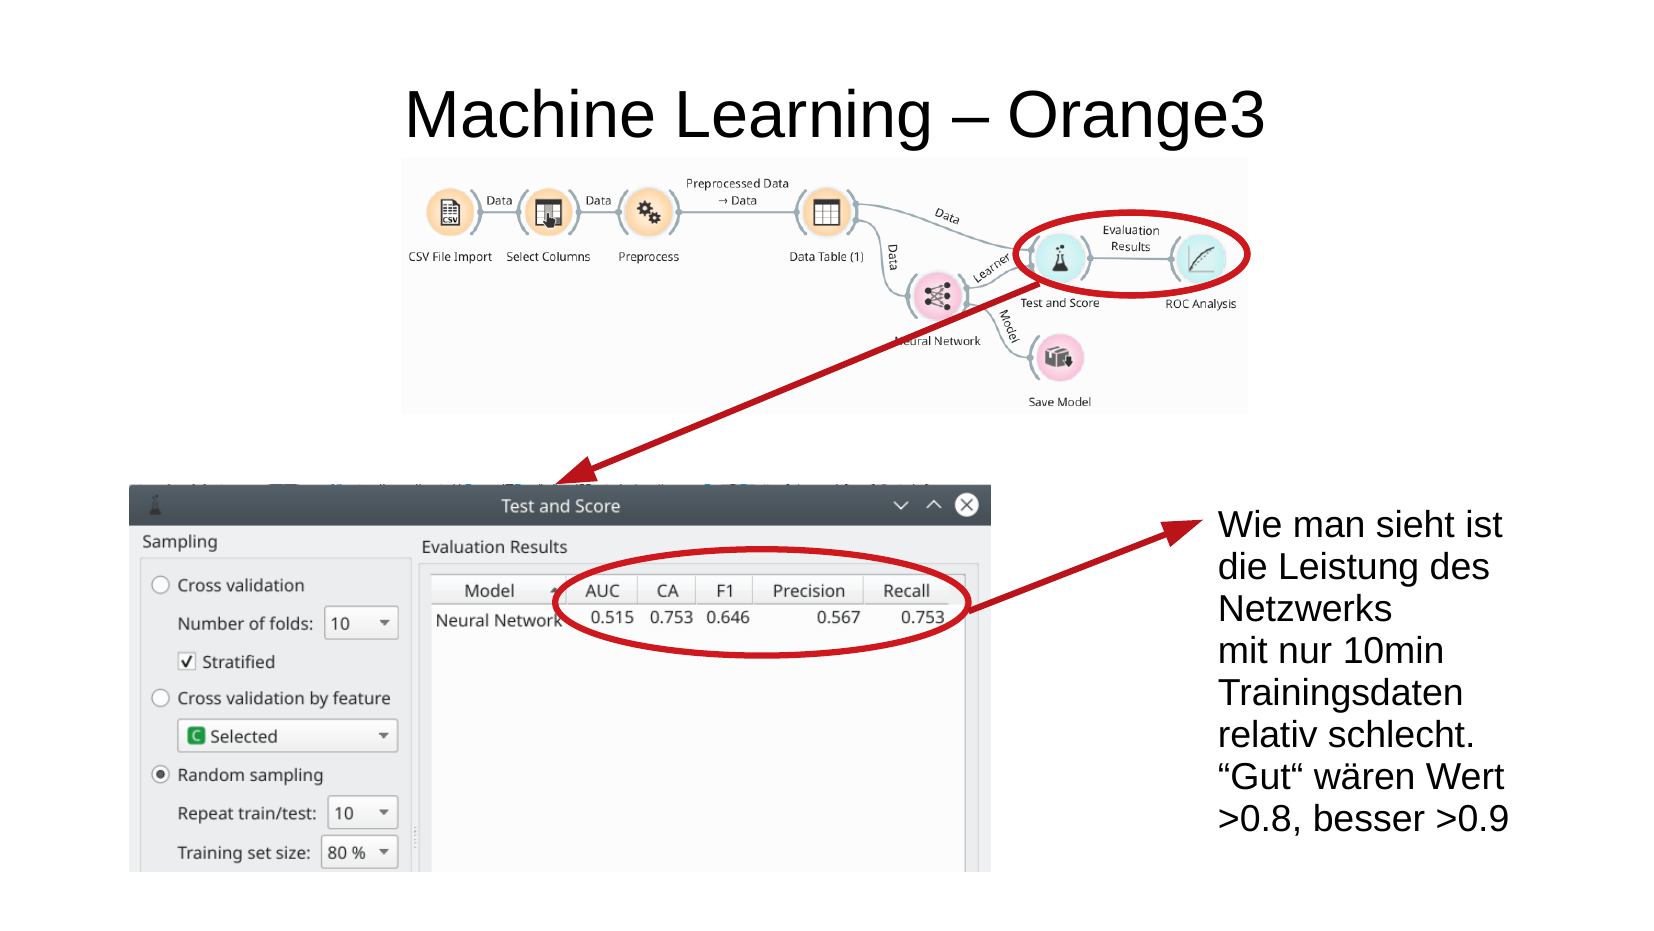

# Machine Learning – Orange3
Wie man sieht ist die Leistung des Netzwerks
mit nur 10min Trainingsdaten relativ schlecht.
“Gut“ wären Wert >0.8, besser >0.9